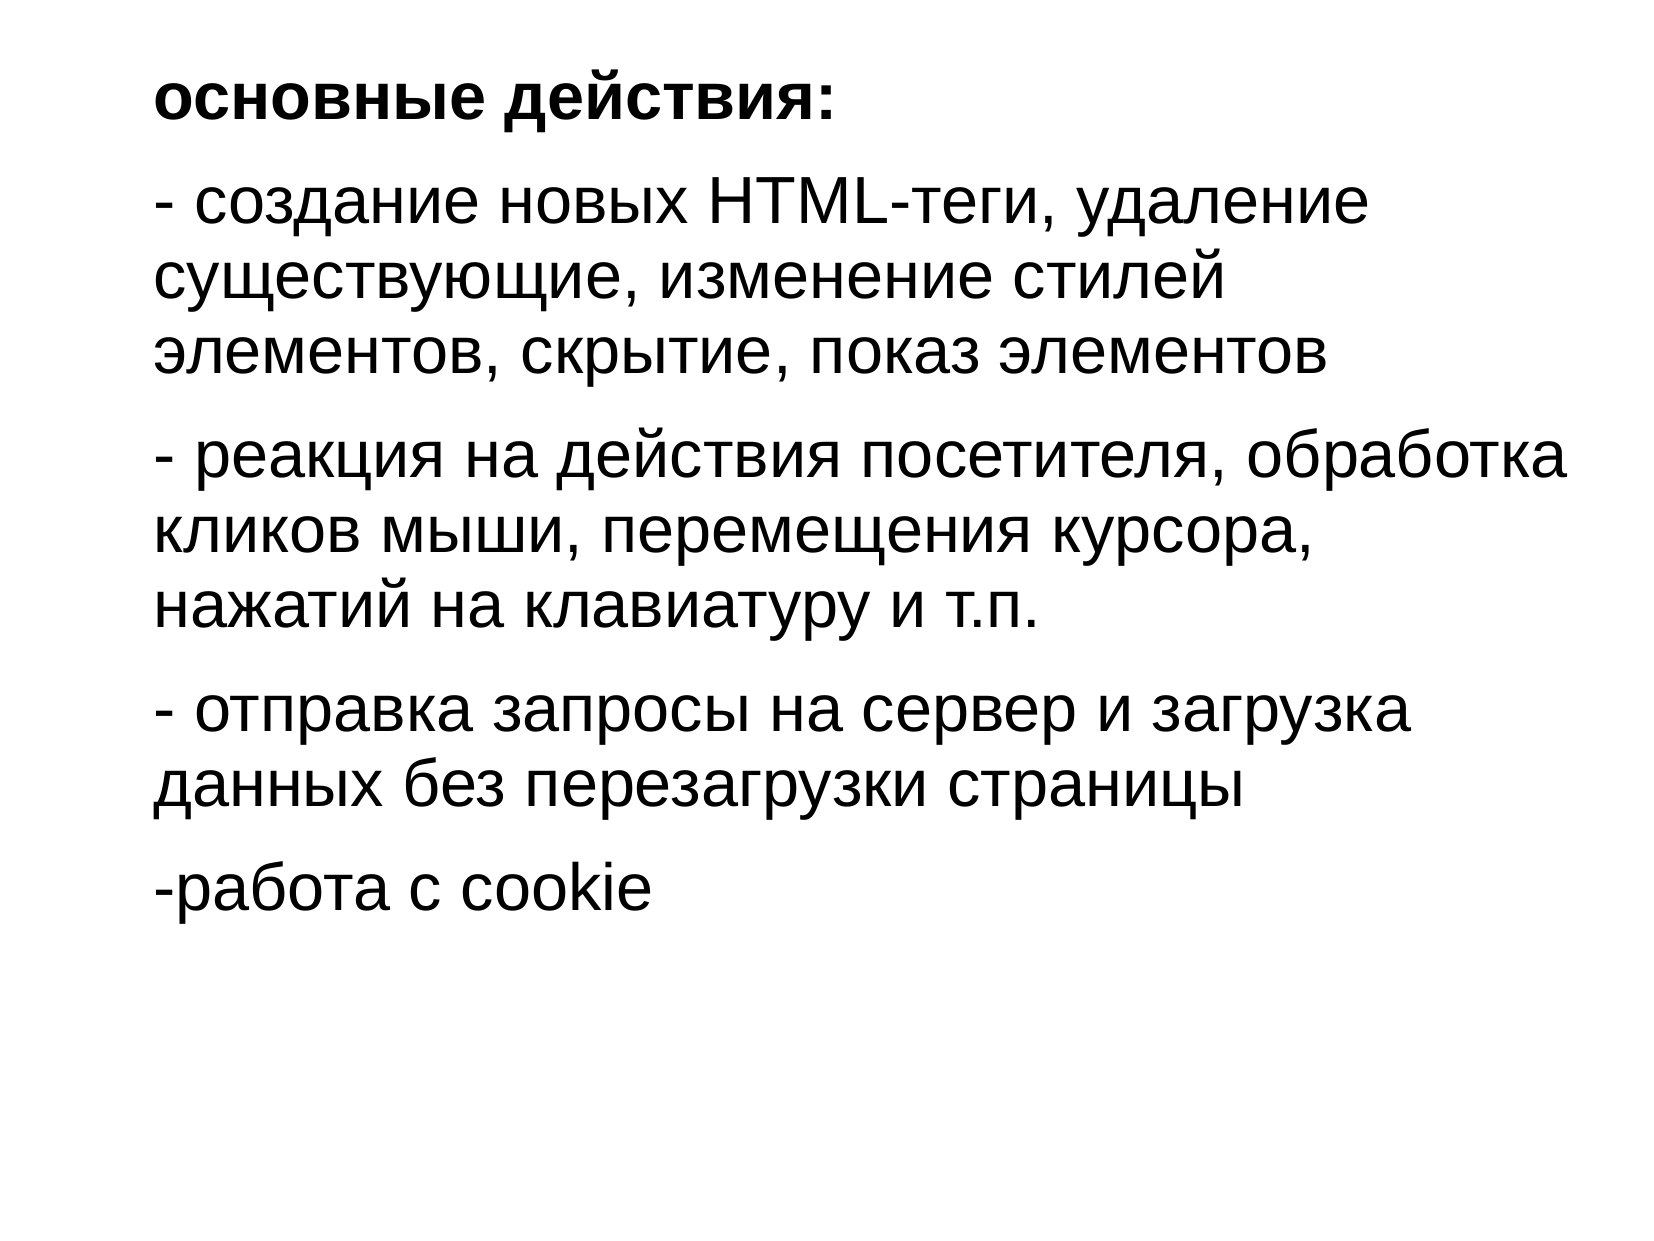

# основные действия:
- создание новых HTML-теги, удаление существующие, изменение стилей элементов, скрытие, показ элементов
- реакция на действия посетителя, обработка кликов мыши, перемещения курсора, нажатий на клавиатуру и т.п.
- отправка запросы на сервер и загрузка данных без перезагрузки страницы
-работа с cookie